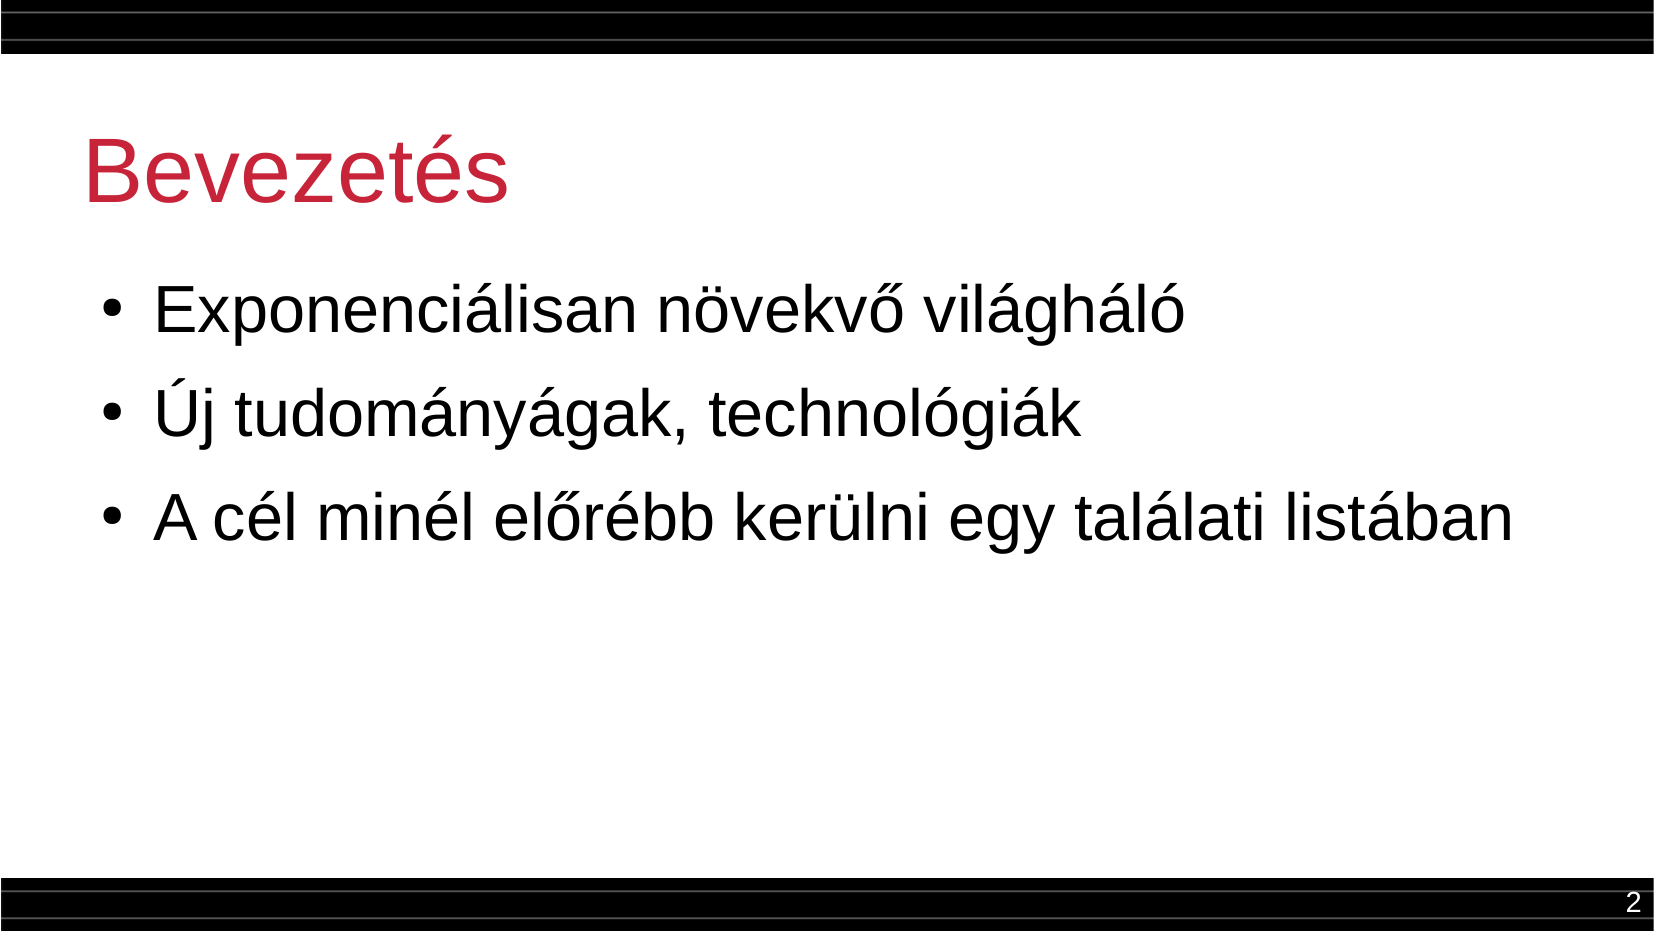

# Bevezetés
Exponenciálisan növekvő világháló
Új tudományágak, technológiák
A cél minél előrébb kerülni egy találati listában